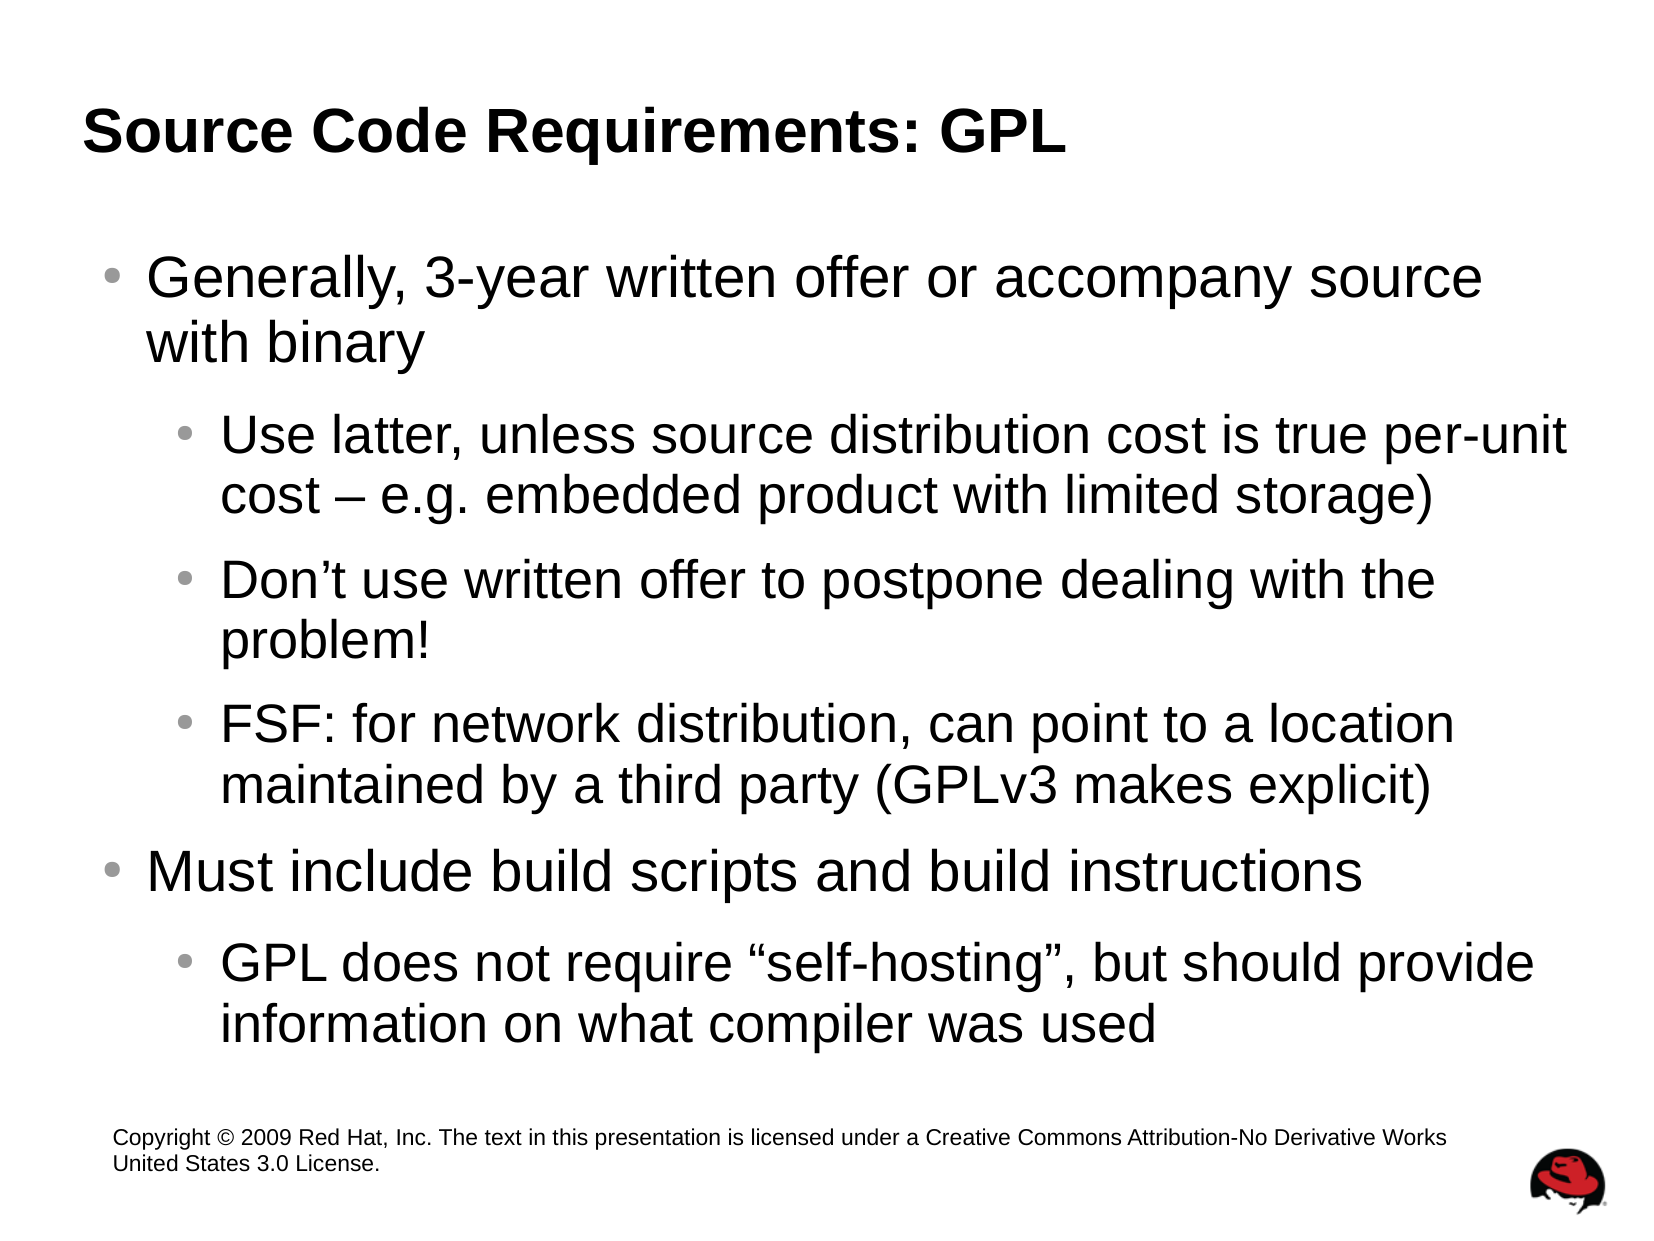

# Source Code Requirements: GPL
Generally, 3-year written offer or accompany source with binary
Use latter, unless source distribution cost is true per-unit cost – e.g. embedded product with limited storage)
Don’t use written offer to postpone dealing with the problem!
FSF: for network distribution, can point to a location maintained by a third party (GPLv3 makes explicit)
Must include build scripts and build instructions
GPL does not require “self-hosting”, but should provide information on what compiler was used